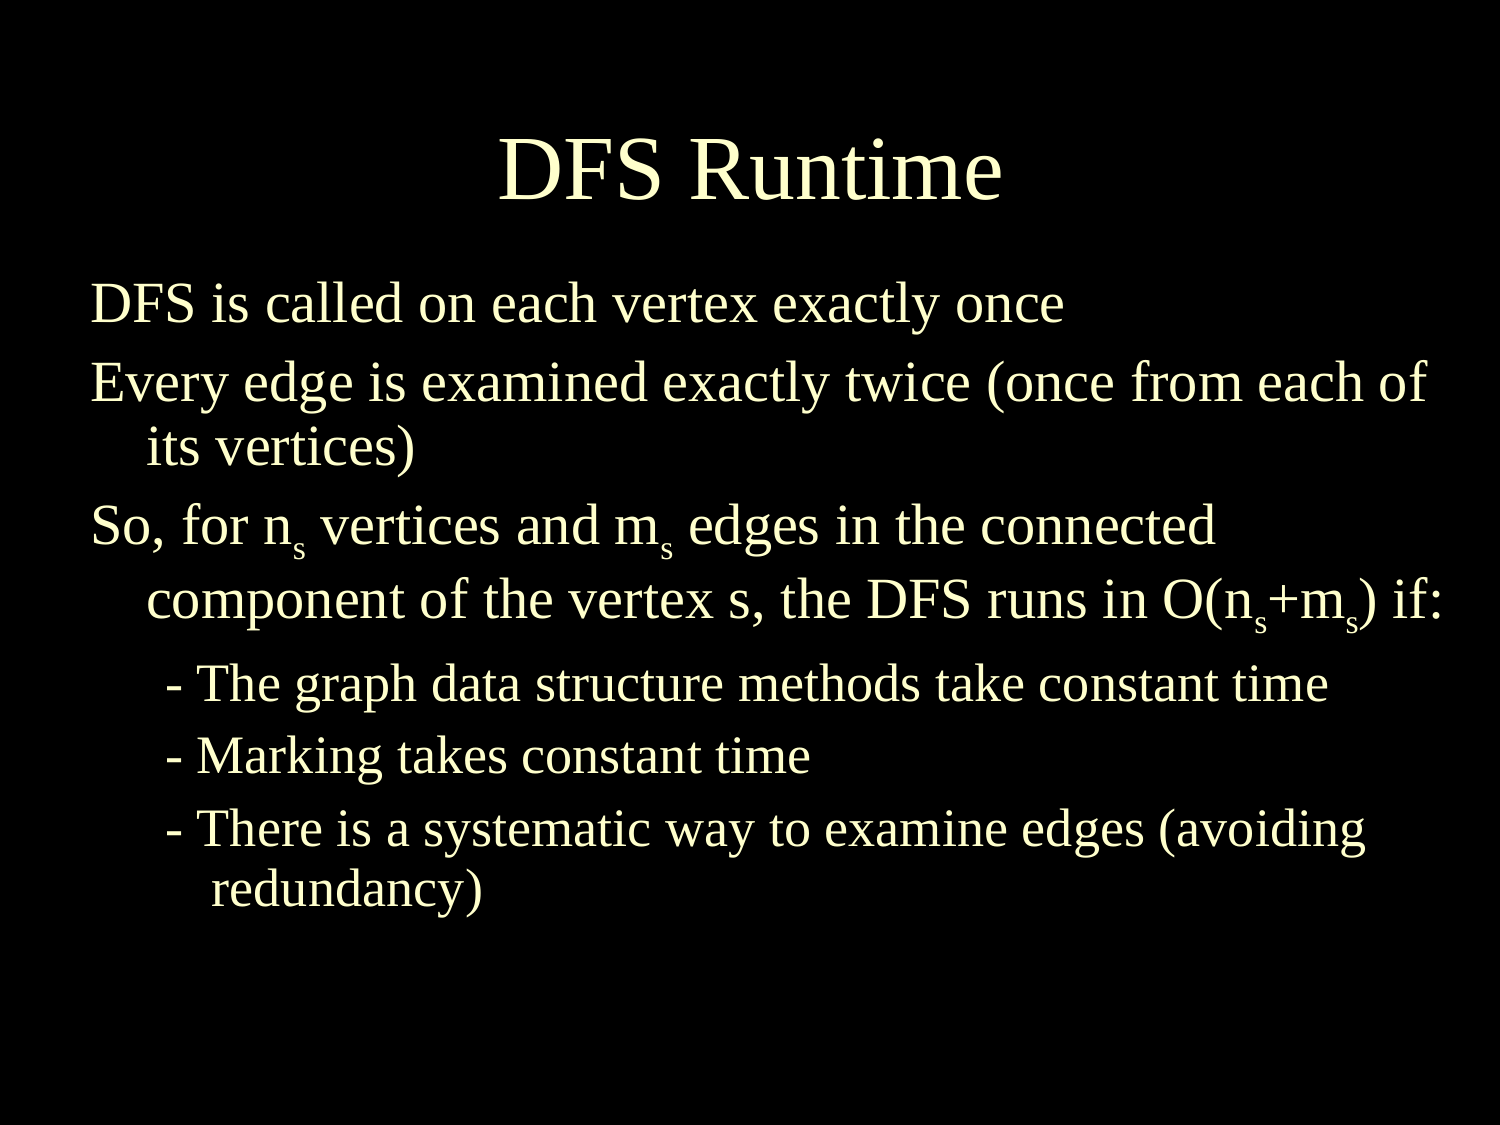

# DFS Runtime
DFS is called on each vertex exactly once
Every edge is examined exactly twice (once from each of its vertices)
So, for ns vertices and ms edges in the connected component of the vertex s, the DFS runs in O(ns+ms) if:
- The graph data structure methods take constant time
- Marking takes constant time
- There is a systematic way to examine edges (avoiding redundancy)